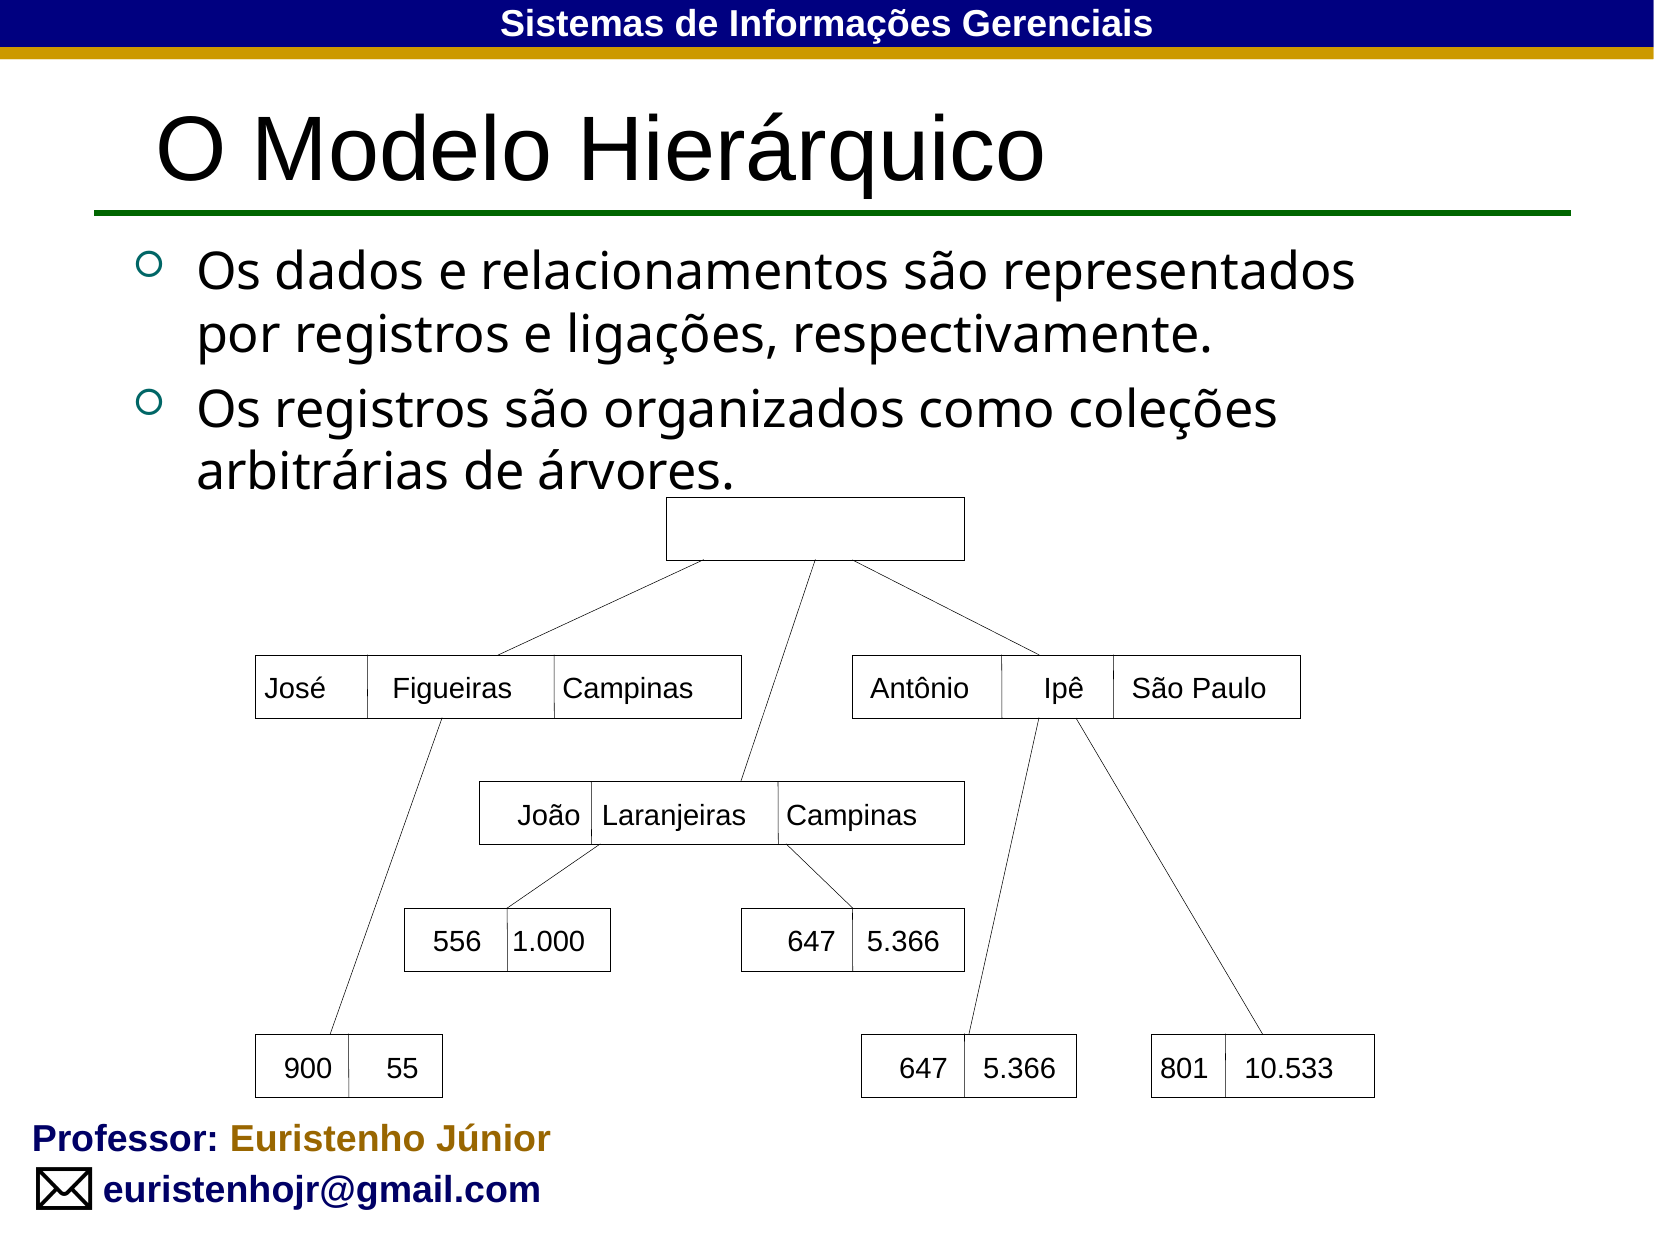

Empreendedorismo
Sistemas de Informações Gerenciais
# O Modelo Hierárquico
Os dados e relacionamentos são representados por registros e ligações, respectivamente.
Os registros são organizados como coleções arbitrárias de árvores.
José
Figueiras
Campinas
Antônio
Ipê
São Paulo
João
Laranjeiras
Campinas
556
1.000
647
5.366
900
55
647
5.366
801
10.533
Professor: Euristenho Júnior
euristenhojr@gmail.com